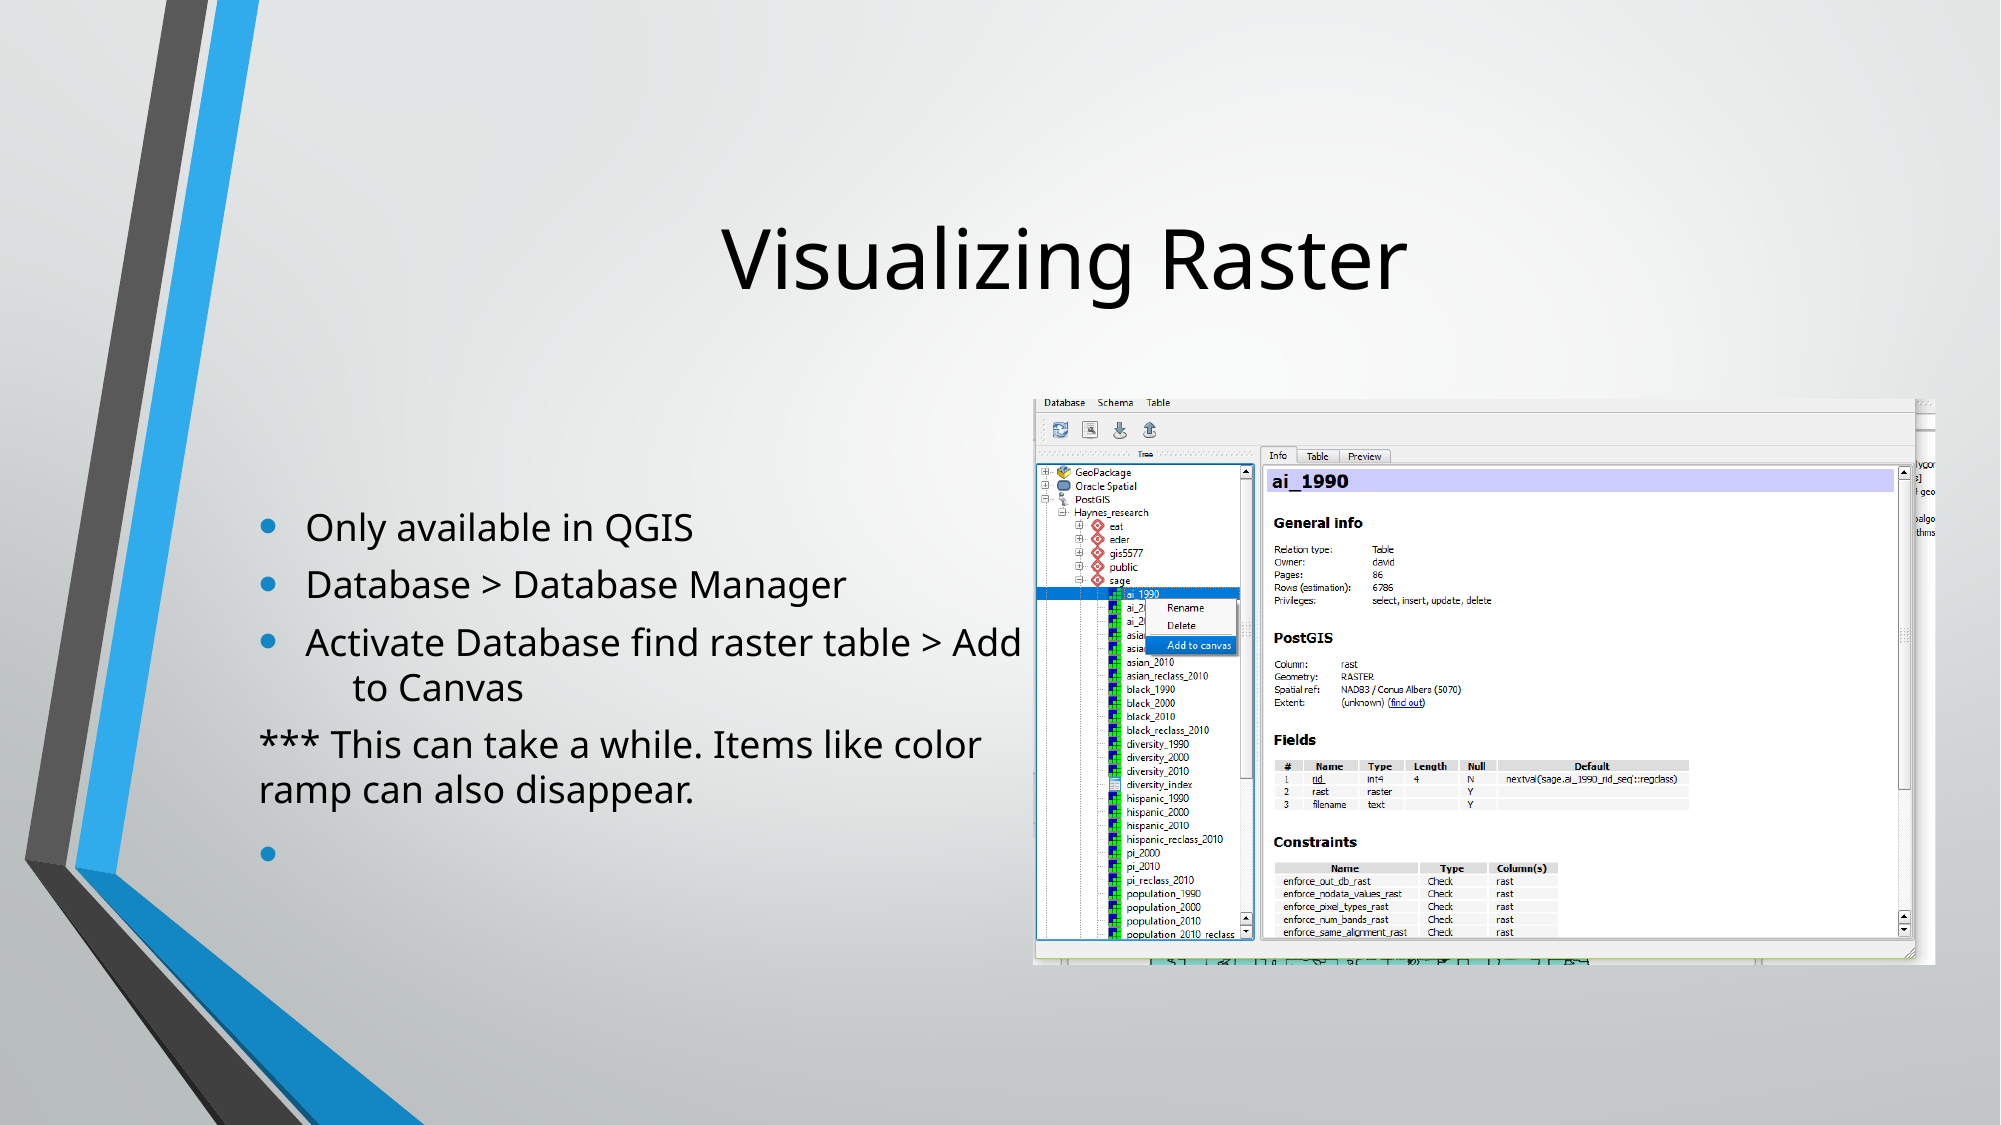

# Visualizing Raster
Only available in QGIS
Database > Database Manager
Activate Database find raster table > Add to Canvas
*** This can take a while. Items like color ramp can also disappear.